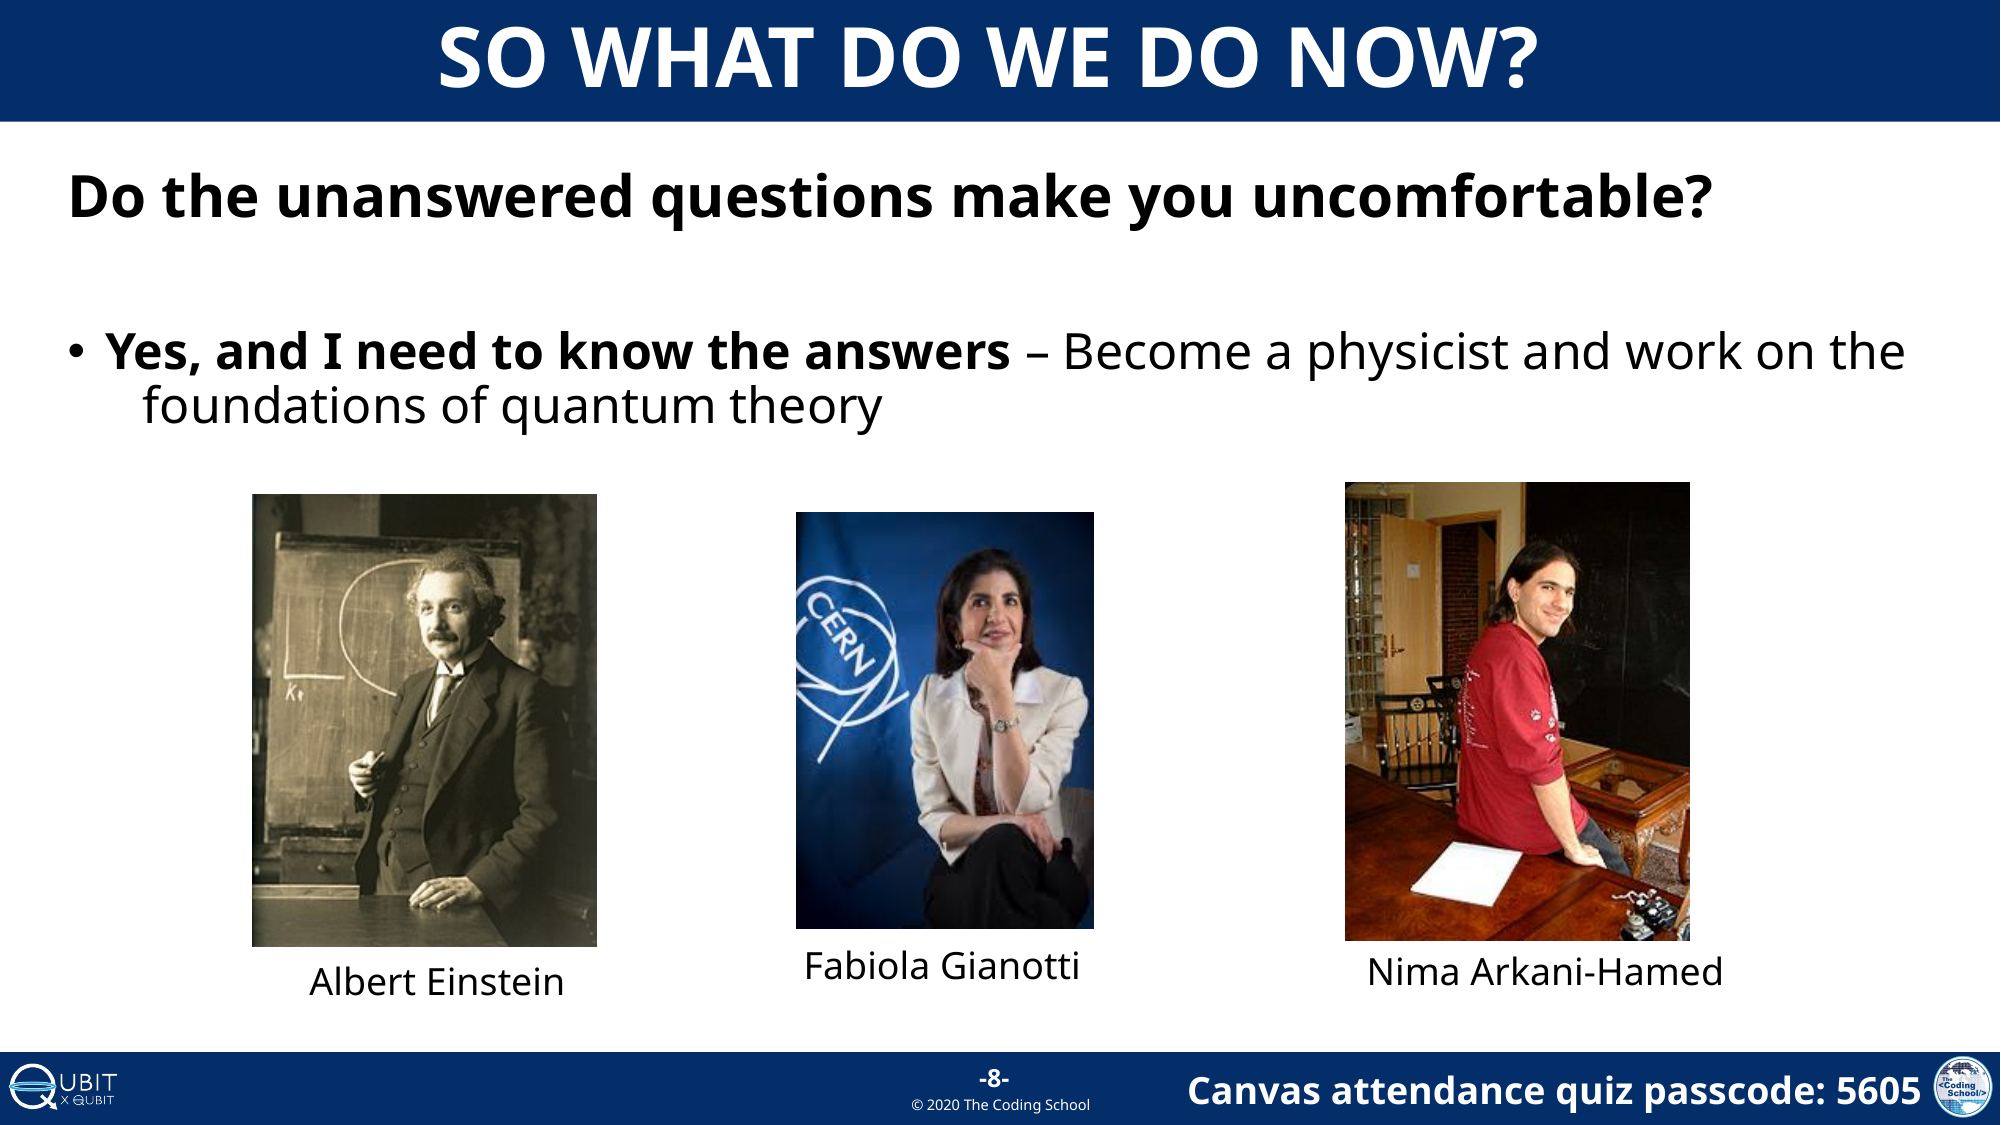

# SO what do we do now?
Do the unanswered questions make you uncomfortable?
Yes, and I need to know the answers – Become a physicist and work on the foundations of quantum theory
Fabiola Gianotti
Nima Arkani-Hamed
Albert Einstein
-8-